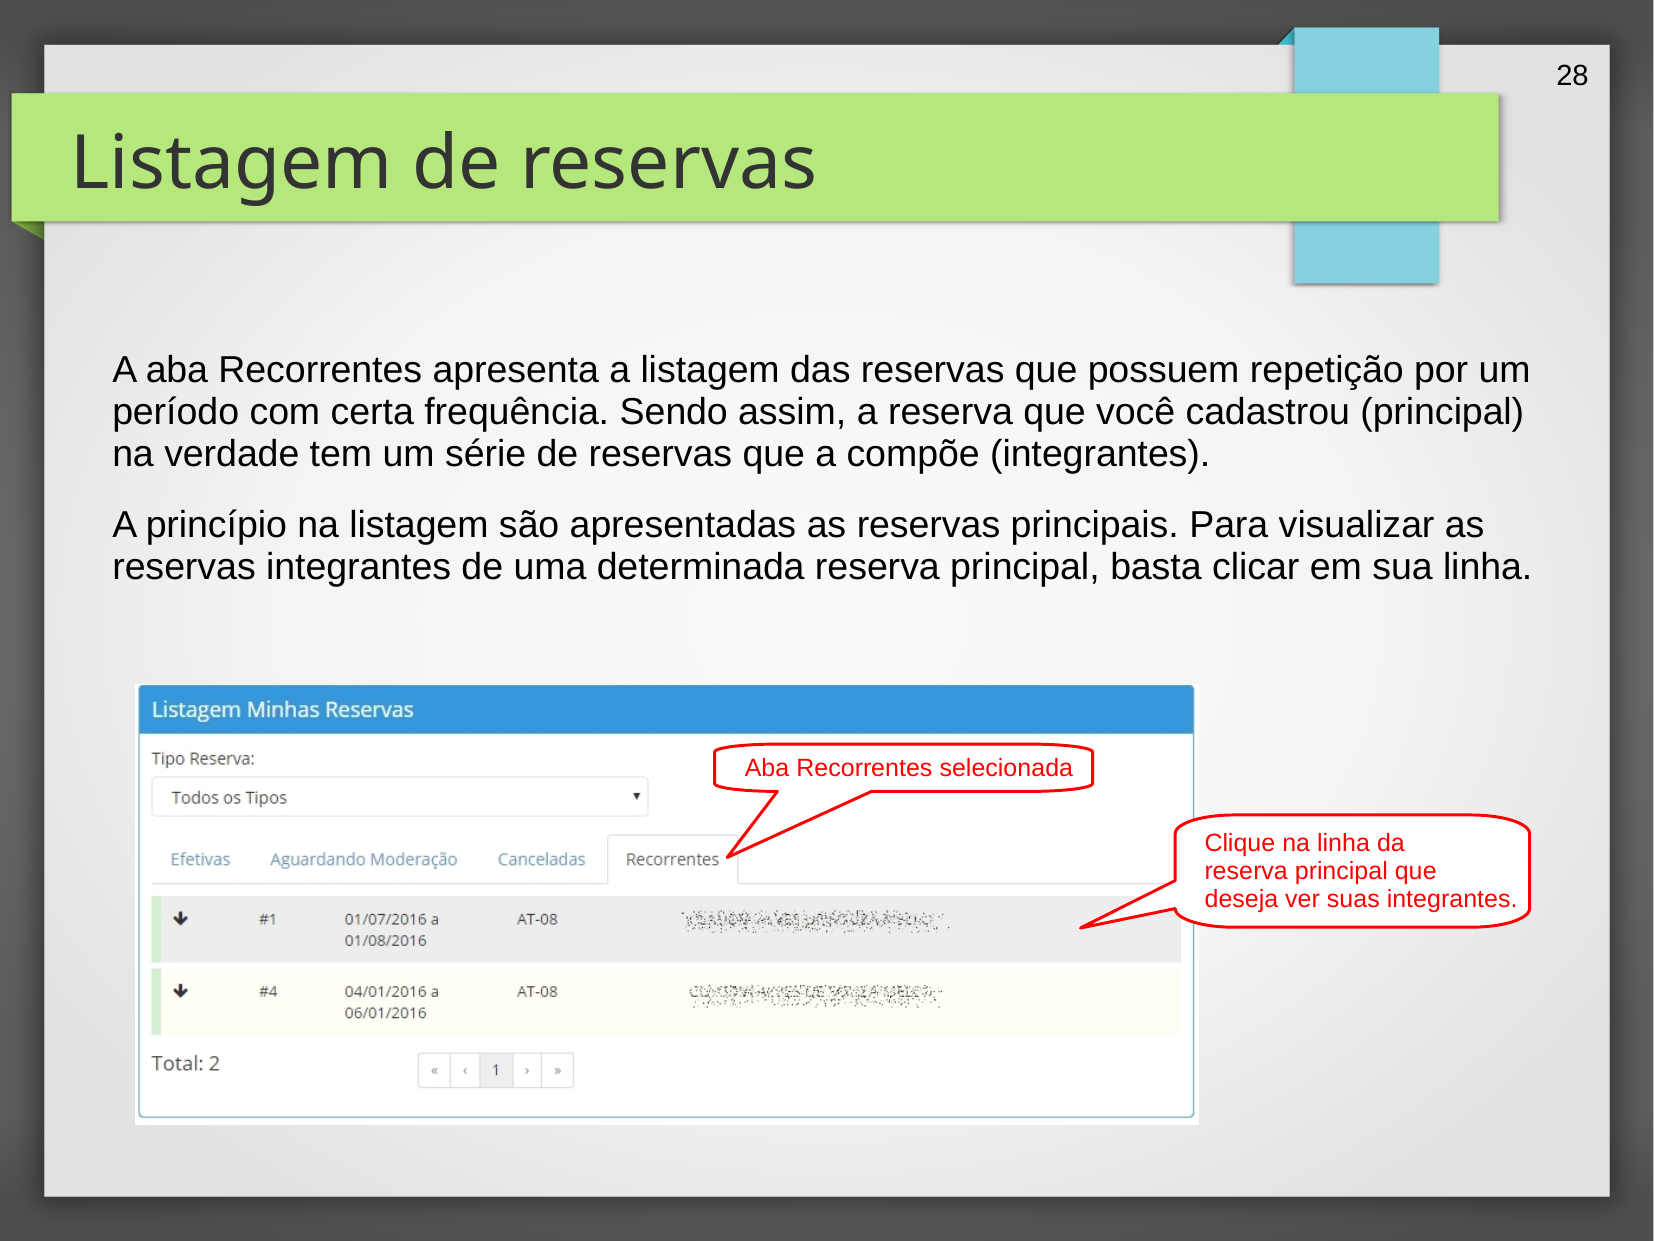

28
# Listagem de reservas
A aba Recorrentes apresenta a listagem das reservas que possuem repetição por um período com certa frequência. Sendo assim, a reserva que você cadastrou (principal) na verdade tem um série de reservas que a compõe (integrantes).
A princípio na listagem são apresentadas as reservas principais. Para visualizar as reservas integrantes de uma determinada reserva principal, basta clicar em sua linha.
Aba Recorrentes selecionada
Clique na linha da
reserva principal que
deseja ver suas integrantes.